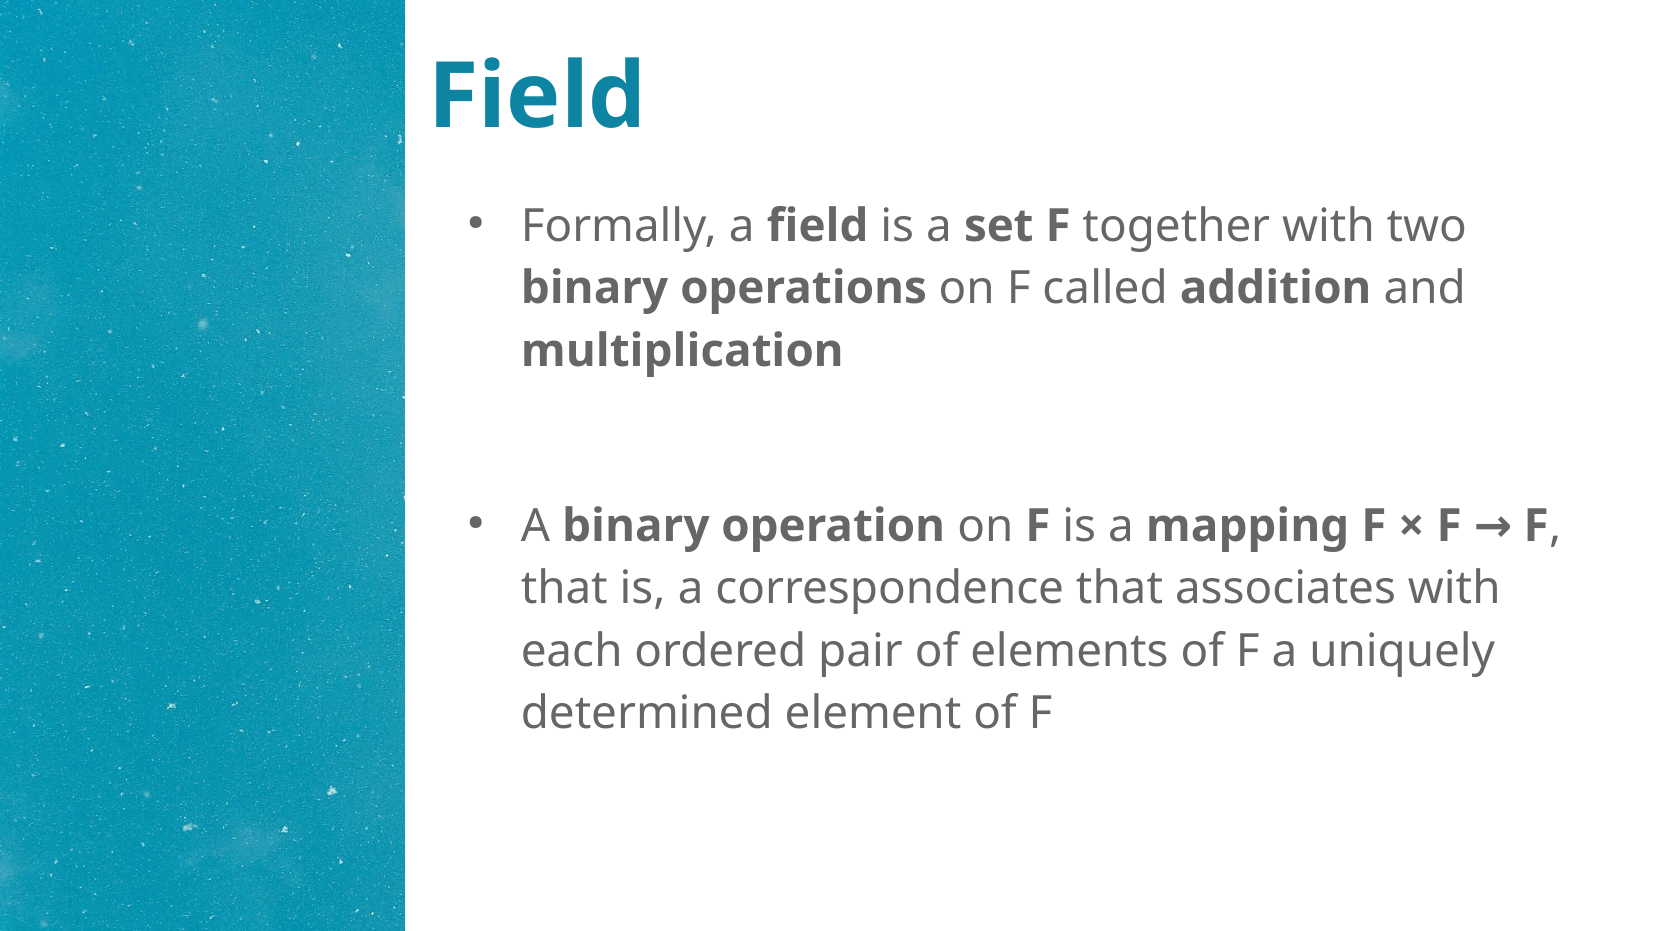

# Field
Formally, a field is a set F together with two binary operations on F called addition and multiplication
A binary operation on F is a mapping F × F → F, that is, a correspondence that associates with each ordered pair of elements of F a uniquely determined element of F